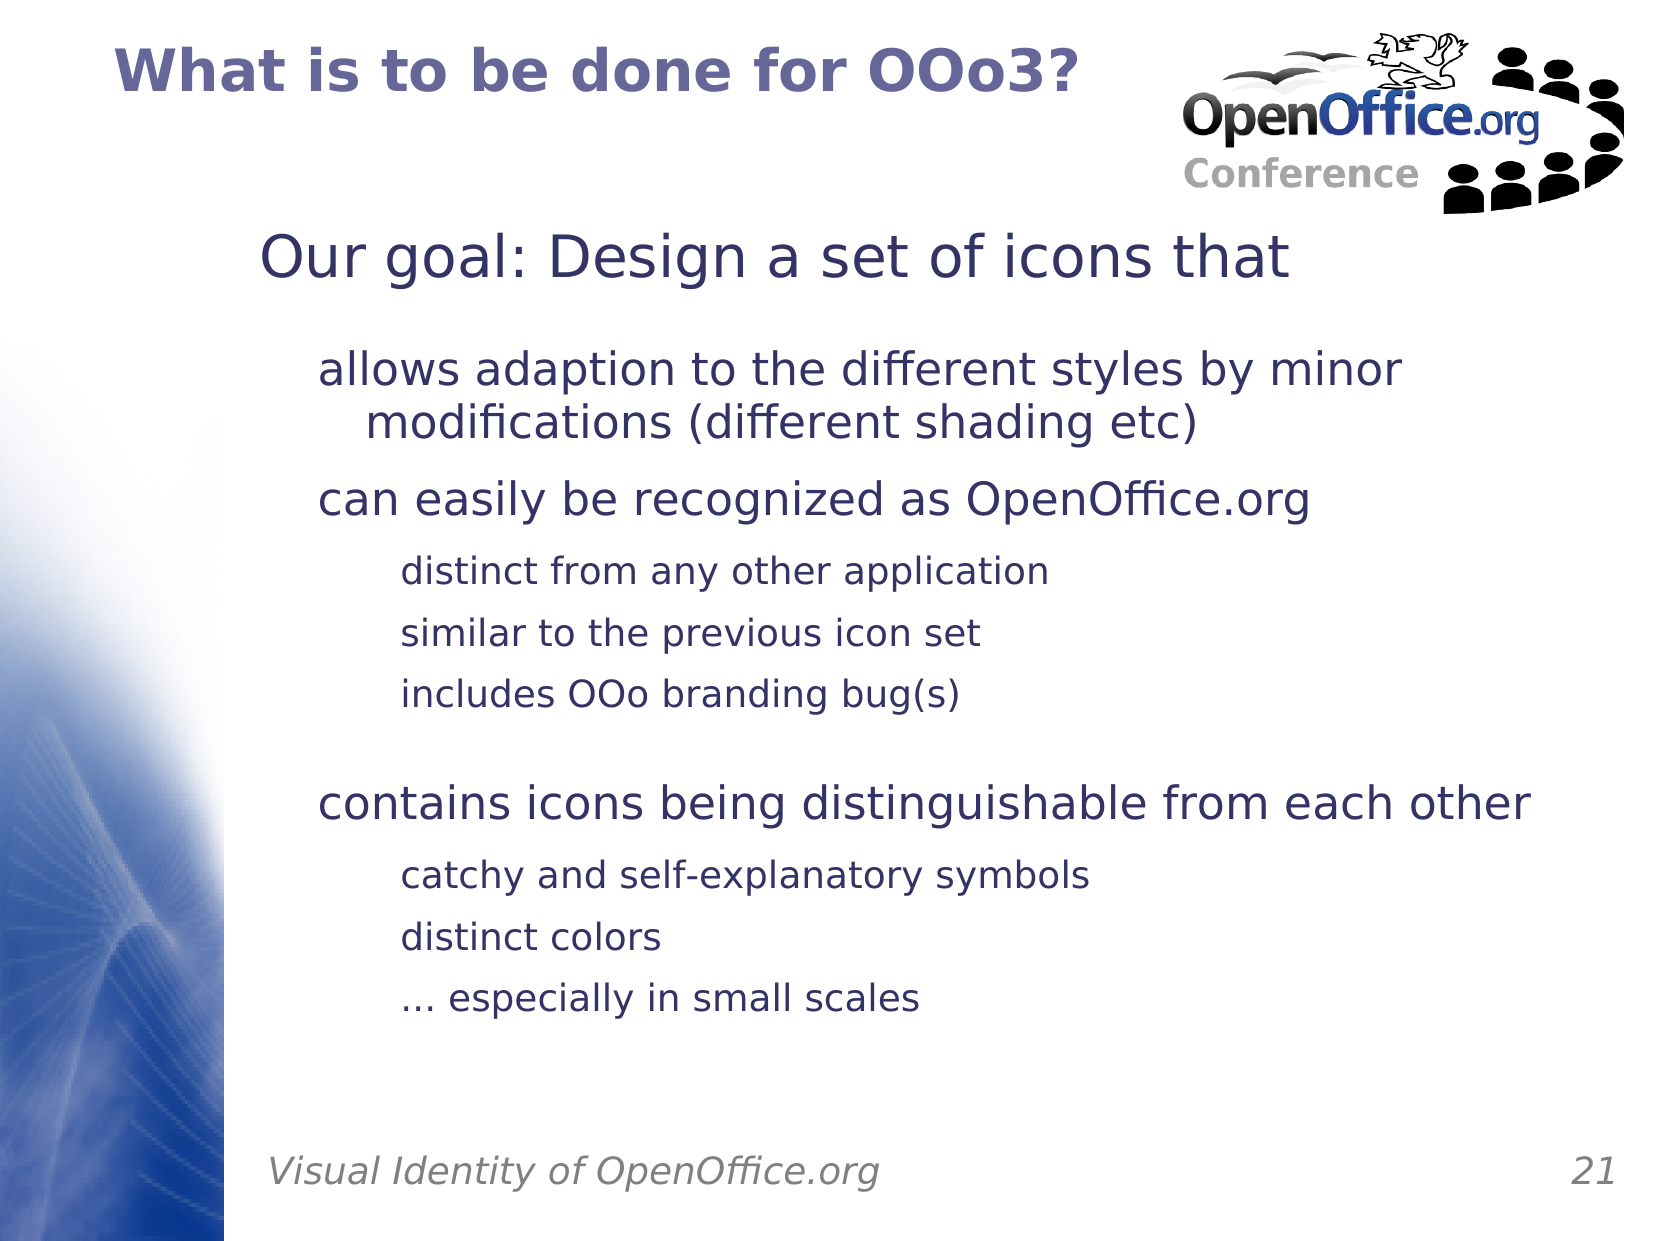

# What is to be done for OOo3?
 Our goal: Design a set of icons that
allows adaption to the different styles by minor modifications (different shading etc)
can easily be recognized as OpenOffice.org
distinct from any other application
similar to the previous icon set
includes OOo branding bug(s)
contains icons being distinguishable from each other
catchy and self-explanatory symbols
distinct colors
... especially in small scales